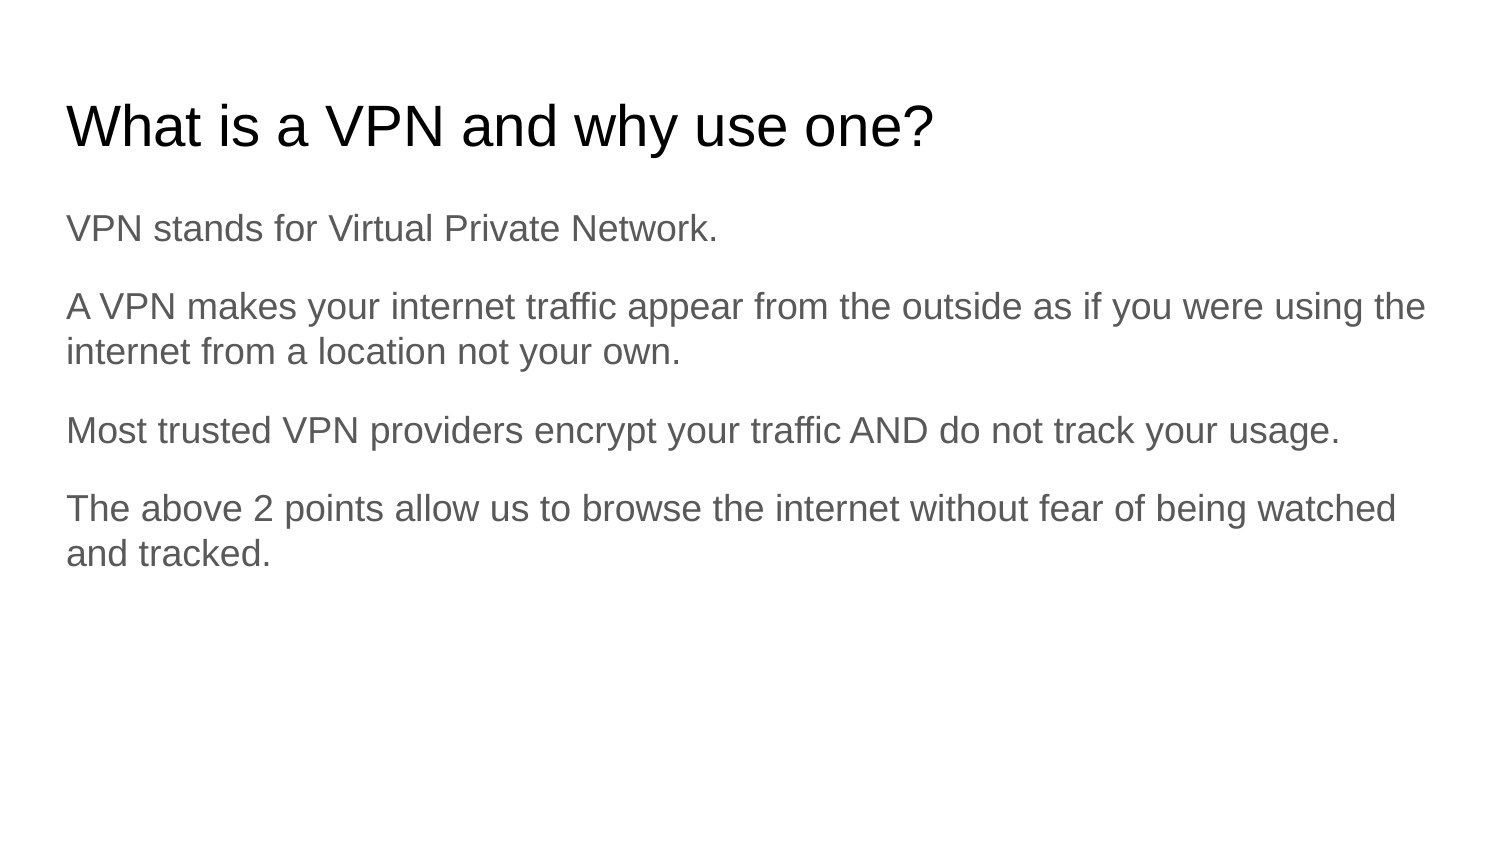

# What is a VPN and why use one?
VPN stands for Virtual Private Network.
A VPN makes your internet traffic appear from the outside as if you were using the internet from a location not your own.
Most trusted VPN providers encrypt your traffic AND do not track your usage.
The above 2 points allow us to browse the internet without fear of being watched and tracked.